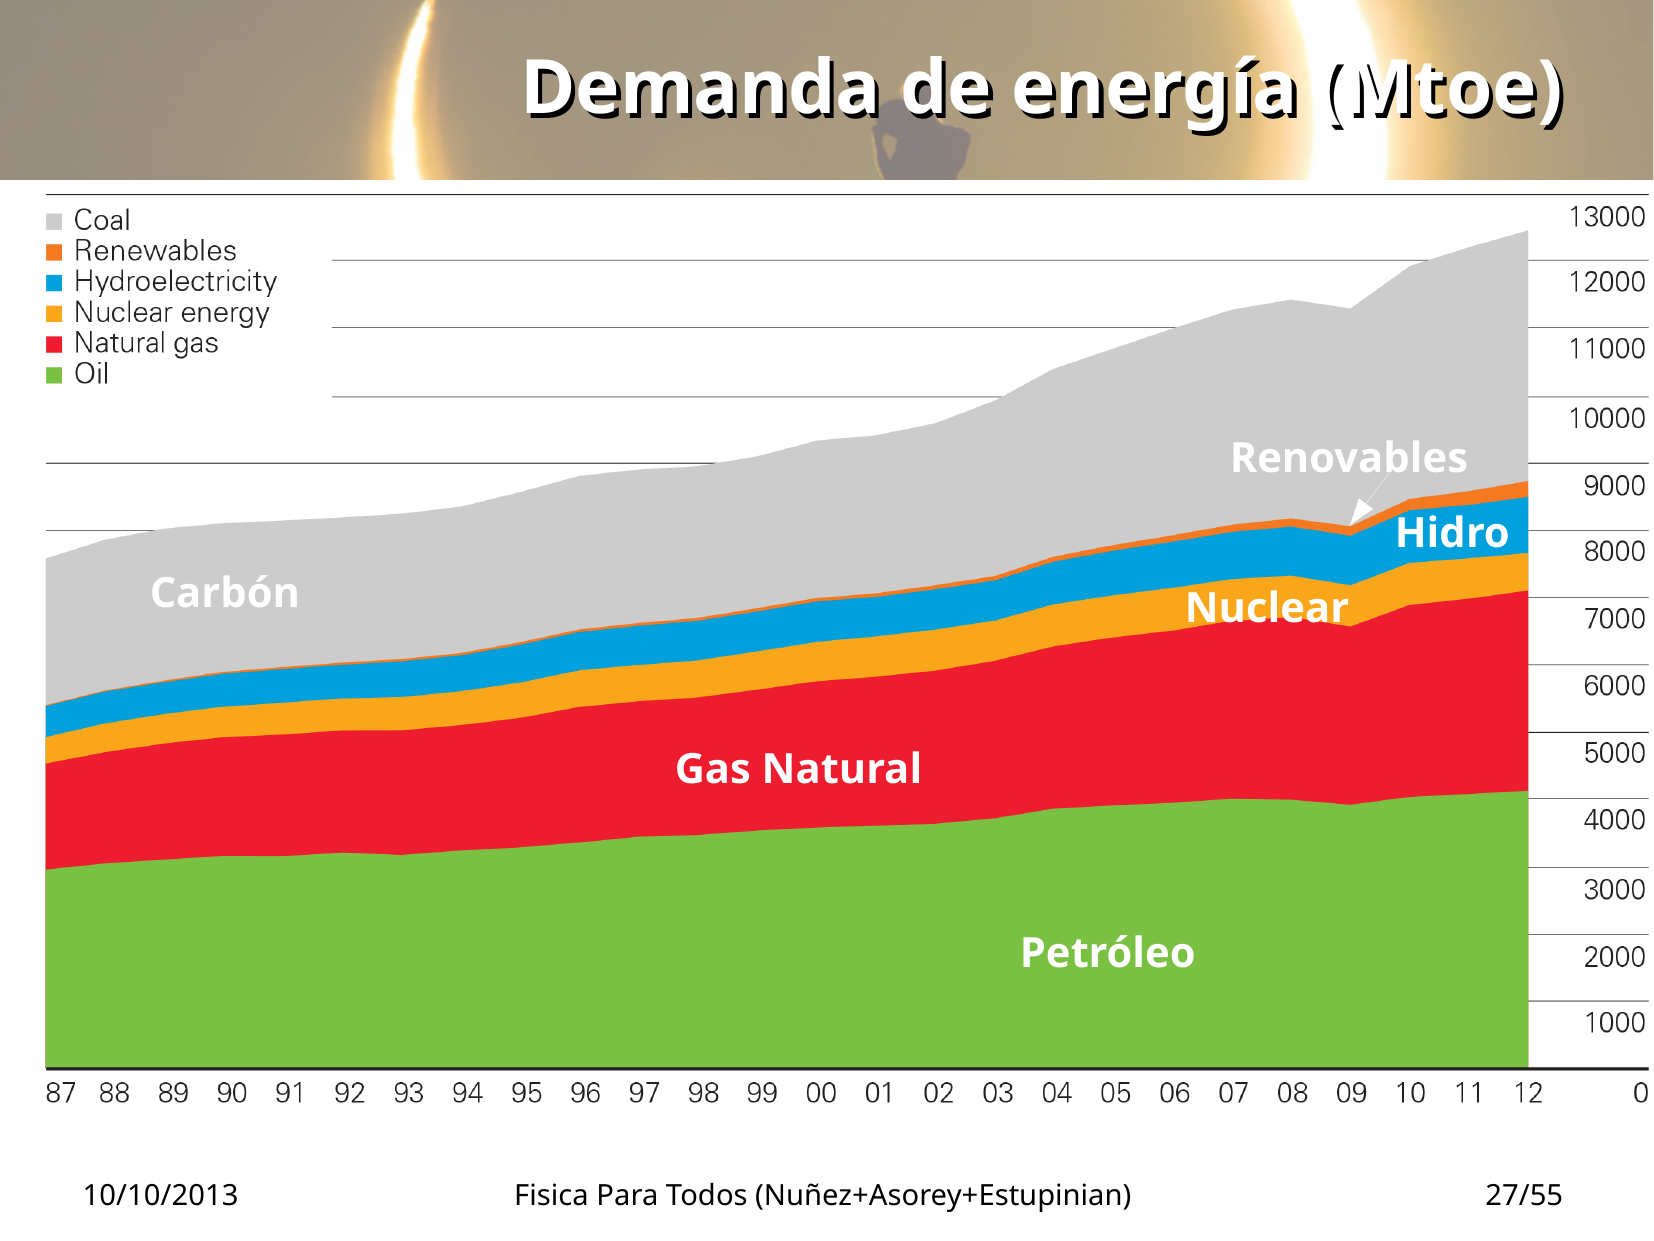

# Demanda de energía (Mtoe)
Renovables
Hidro
Carbón
Nuclear
Gas Natural
Petróleo
10/10/2013
Fisica Para Todos (Nuñez+Asorey+Estupinian)
27